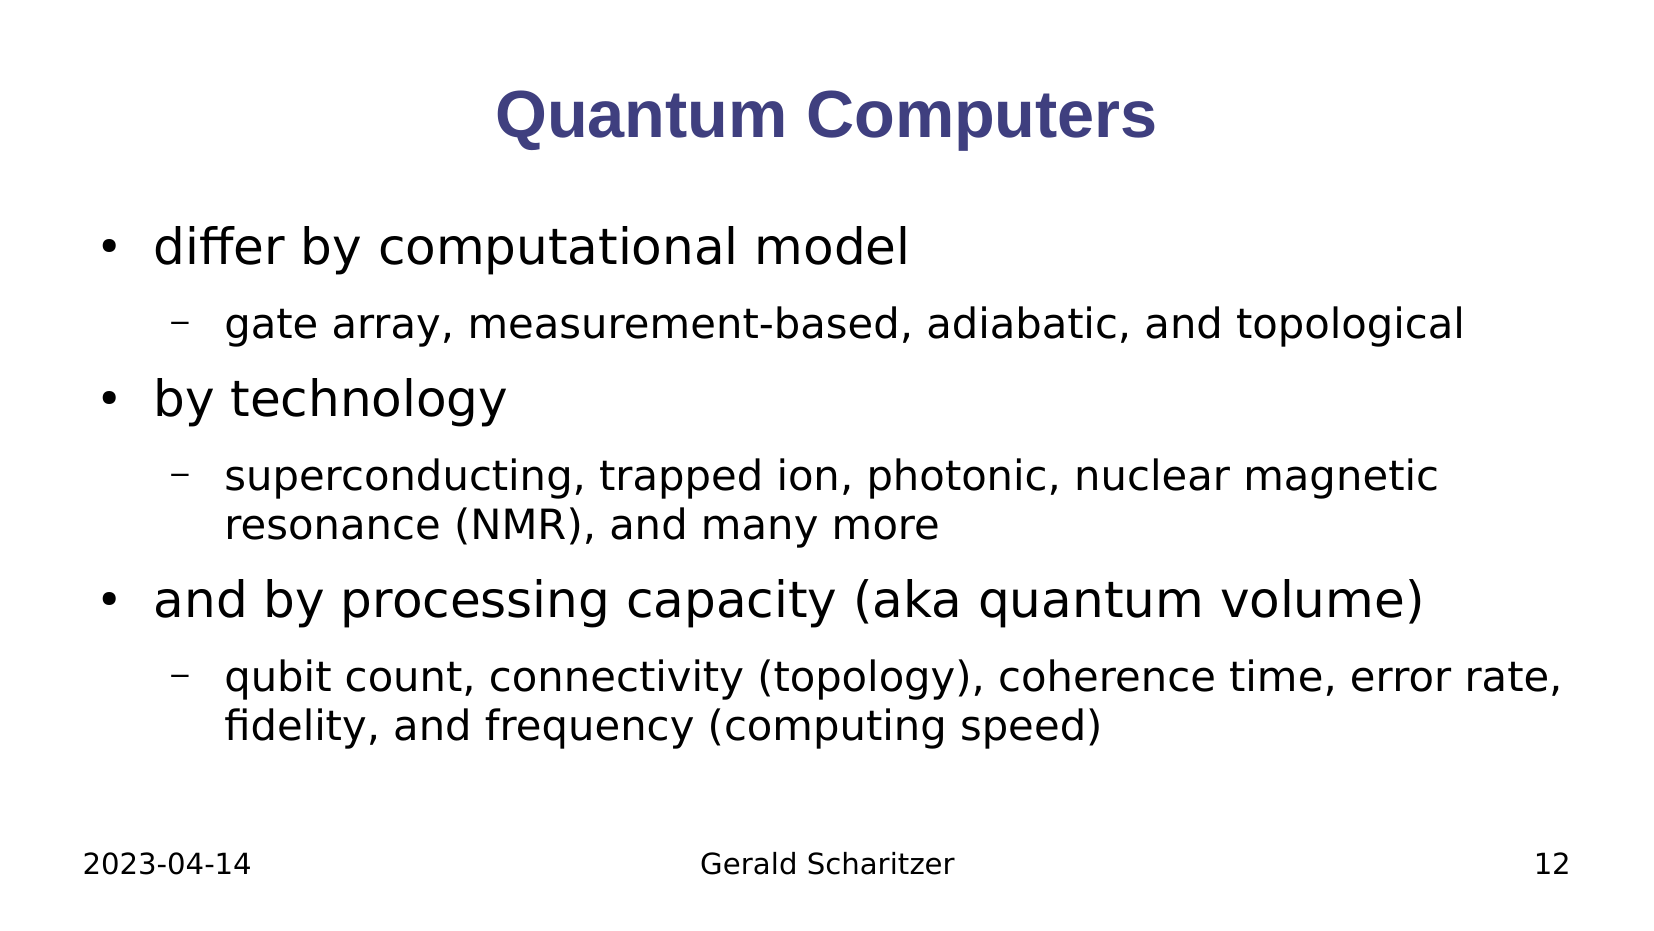

# Quantum Computers
differ by computational model
gate array, measurement-based, adiabatic, and topological
by technology
superconducting, trapped ion, photonic, nuclear magnetic resonance (NMR), and many more
and by processing capacity (aka quantum volume)
qubit count, connectivity (topology), coherence time, error rate, fidelity, and frequency (computing speed)
2023-04-14
Gerald Scharitzer
12